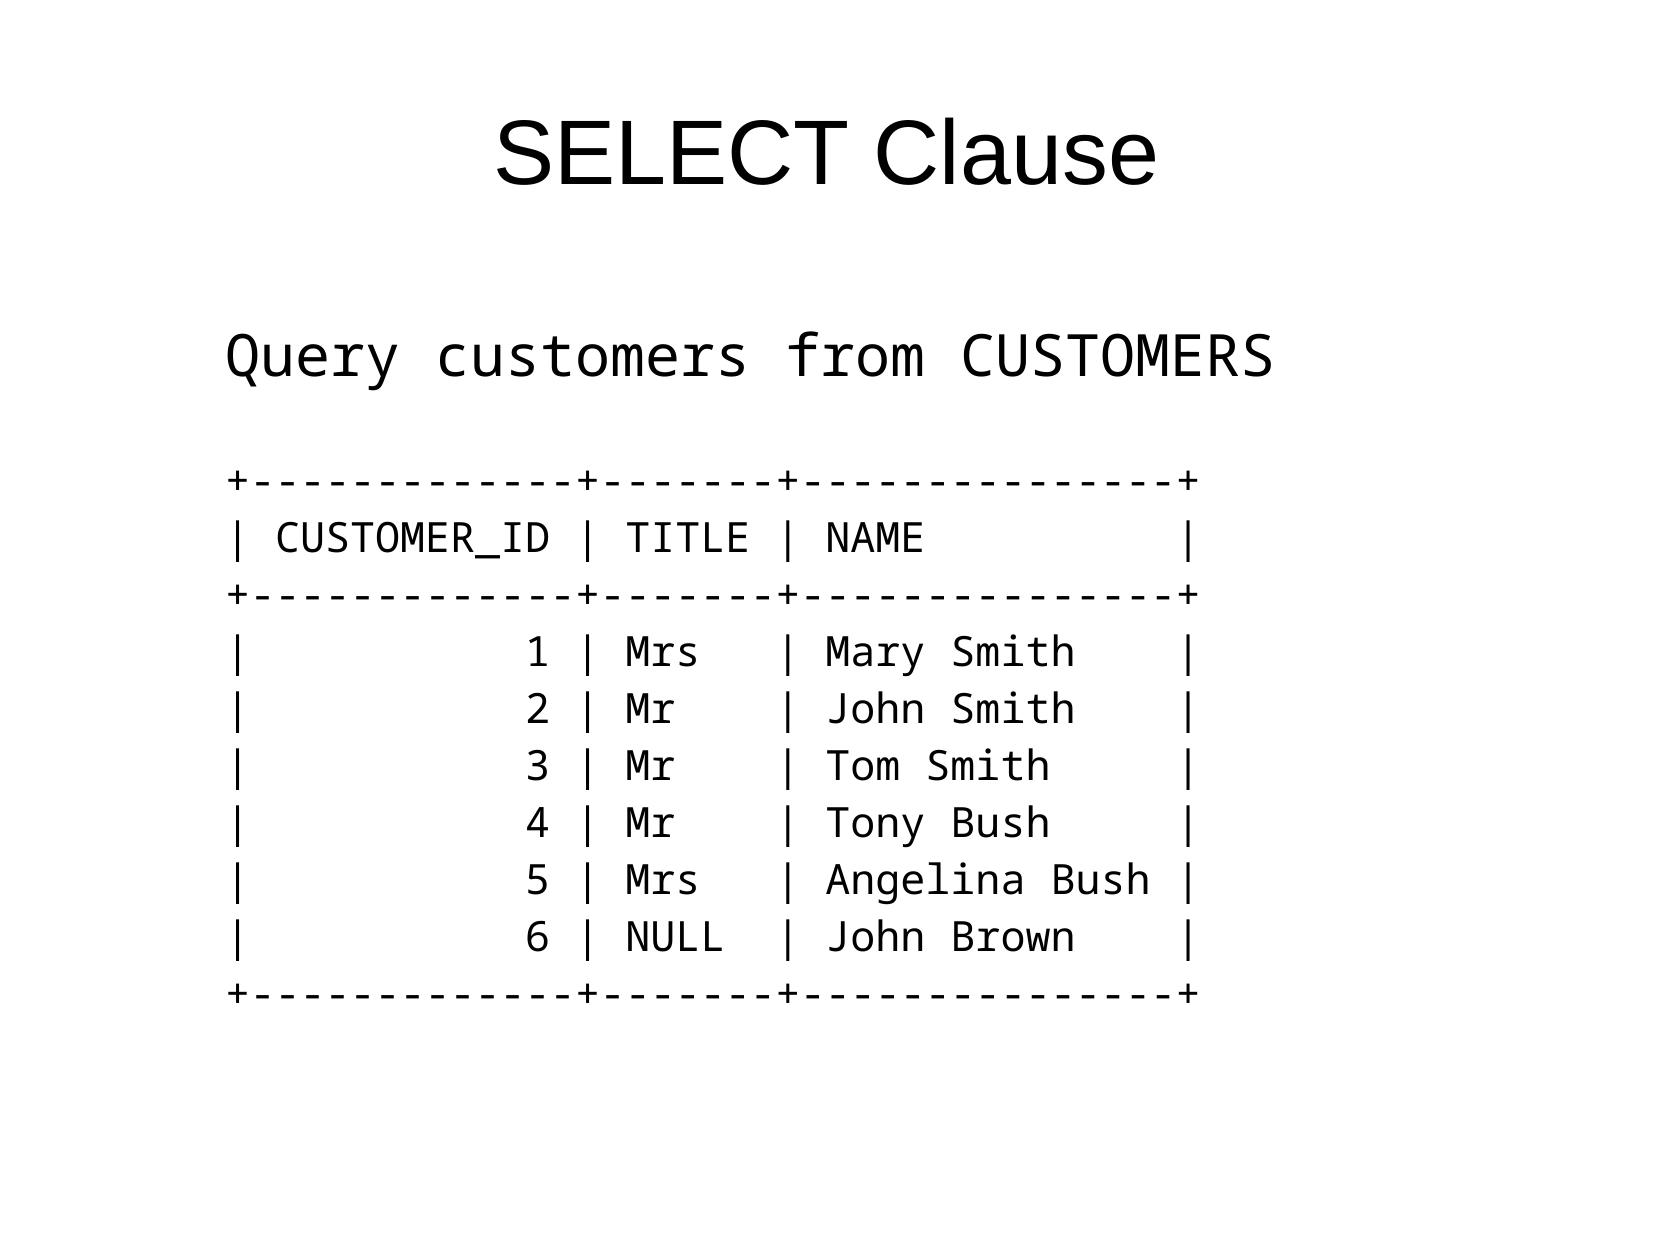

# SELECT Clause
Query customers from CUSTOMERS
+-------------+-------+---------------+
| CUSTOMER_ID | TITLE | NAME |
+-------------+-------+---------------+
| 1 | Mrs | Mary Smith |
| 2 | Mr | John Smith |
| 3 | Mr | Tom Smith |
| 4 | Mr | Tony Bush |
| 5 | Mrs | Angelina Bush |
| 6 | NULL | John Brown |
+-------------+-------+---------------+